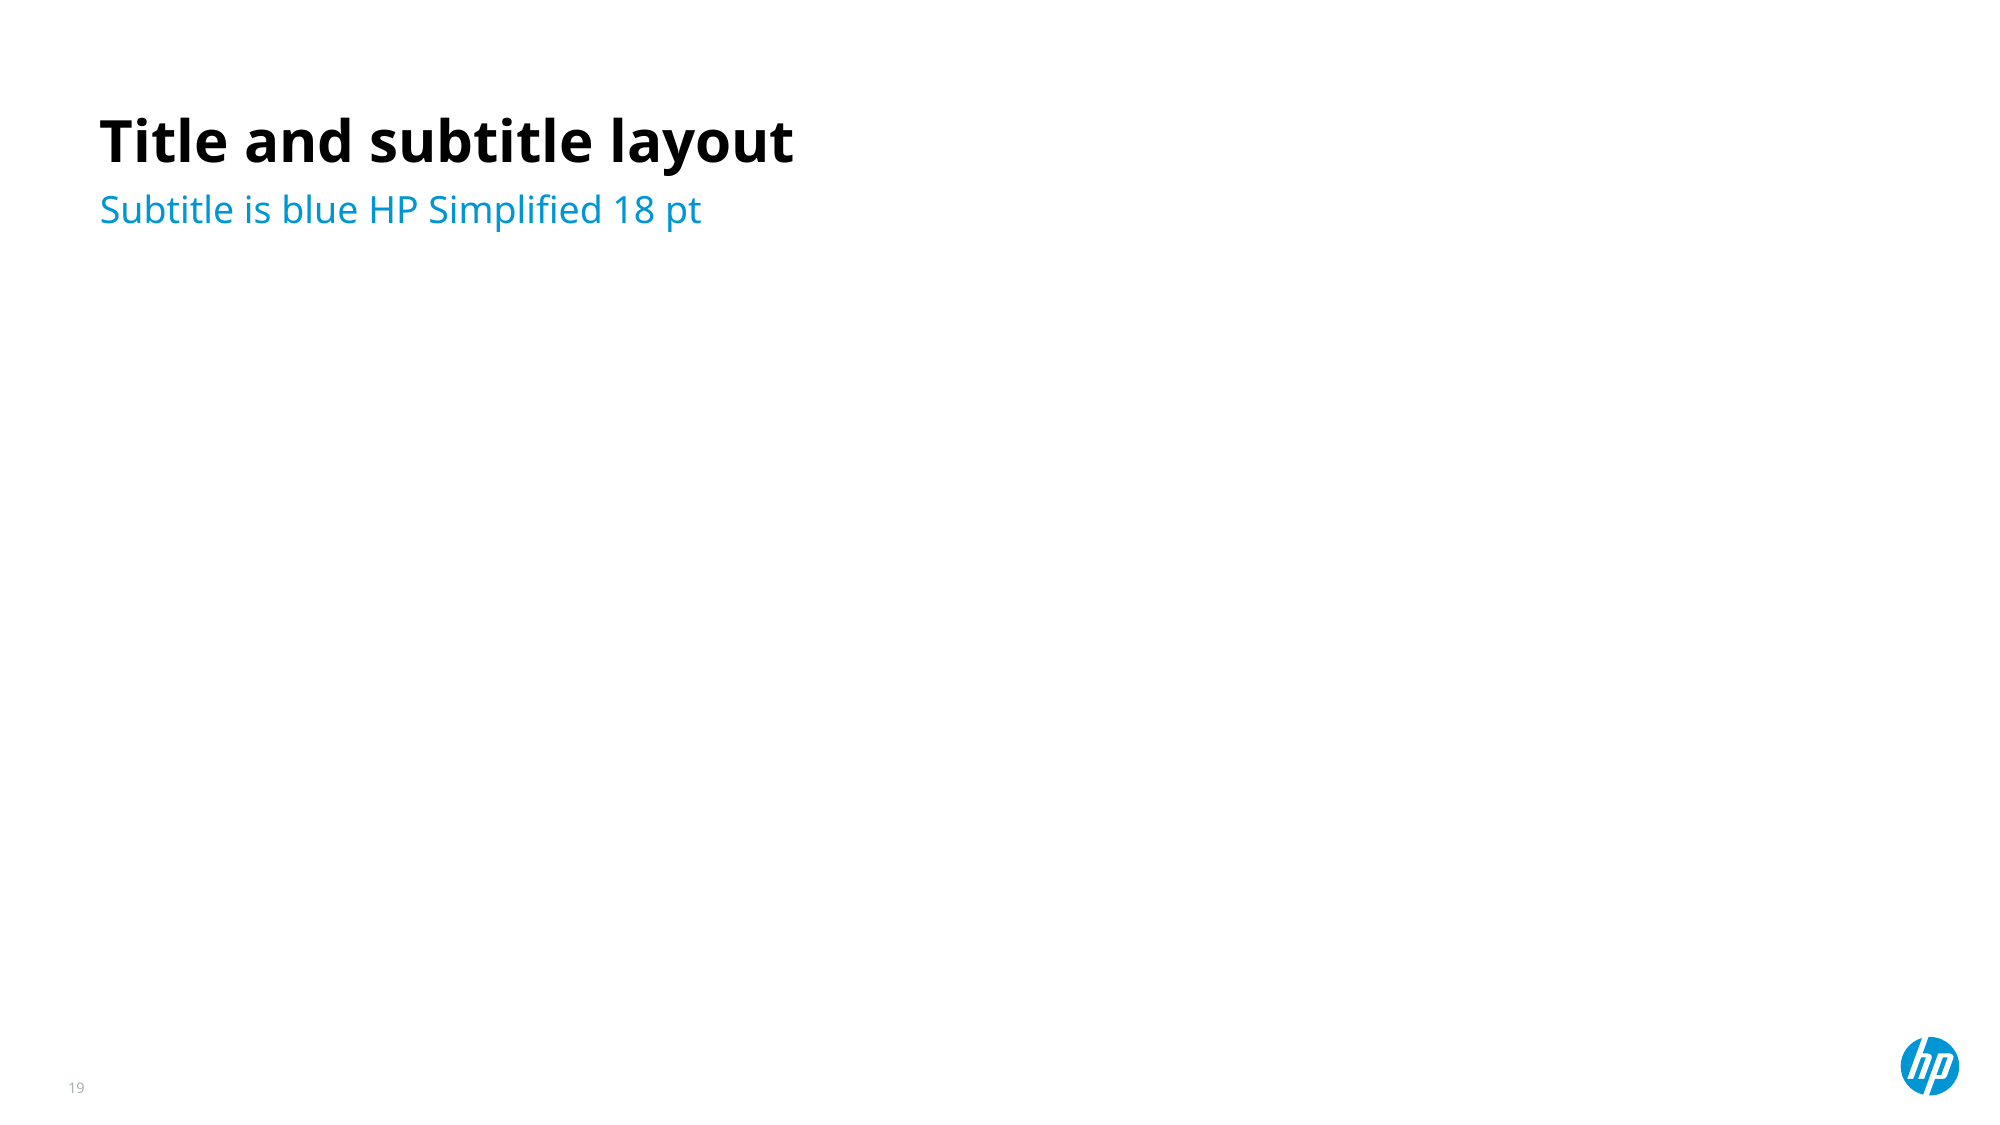

# Title and subtitle layout
Subtitle is blue HP Simplified 18 pt